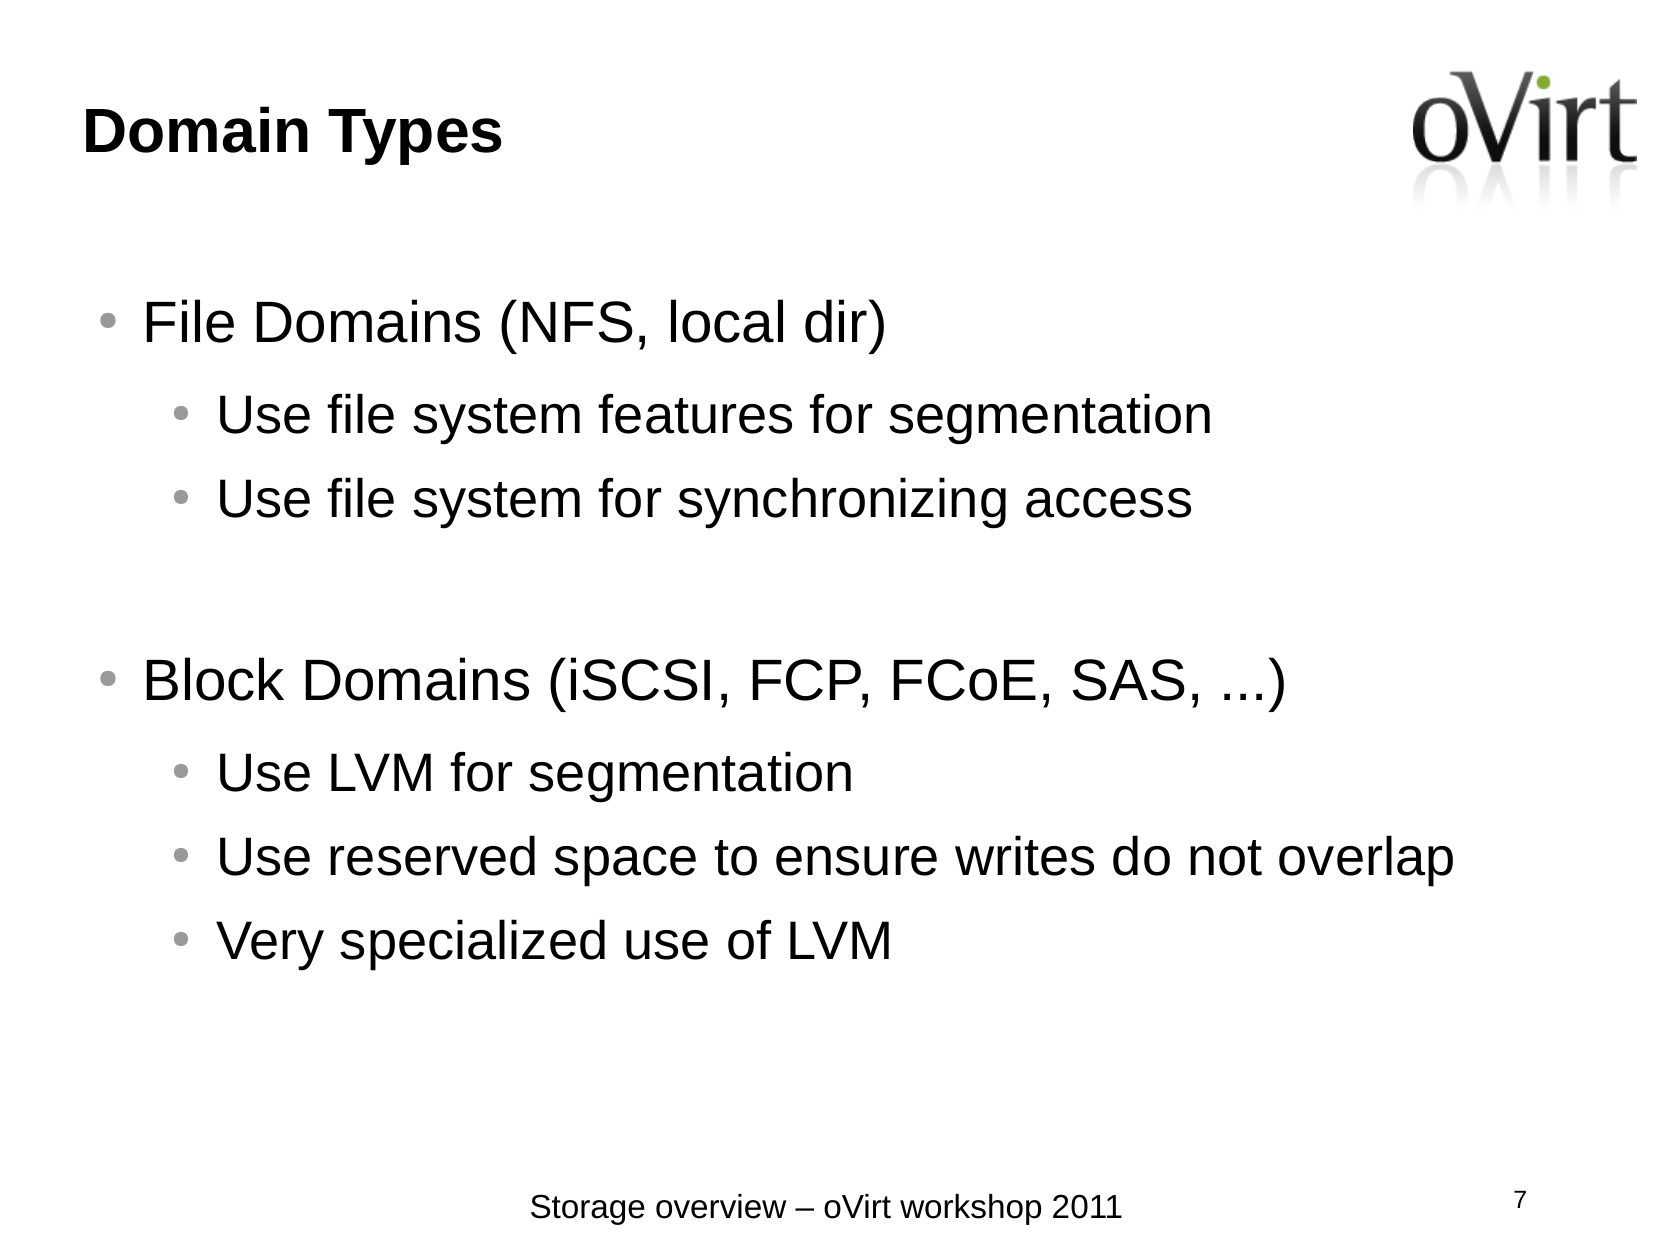

# Domain Types
File Domains (NFS, local dir)
Use file system features for segmentation
Use file system for synchronizing access
Block Domains (iSCSI, FCP, FCoE, SAS, ...)
Use LVM for segmentation
Use reserved space to ensure writes do not overlap
Very specialized use of LVM